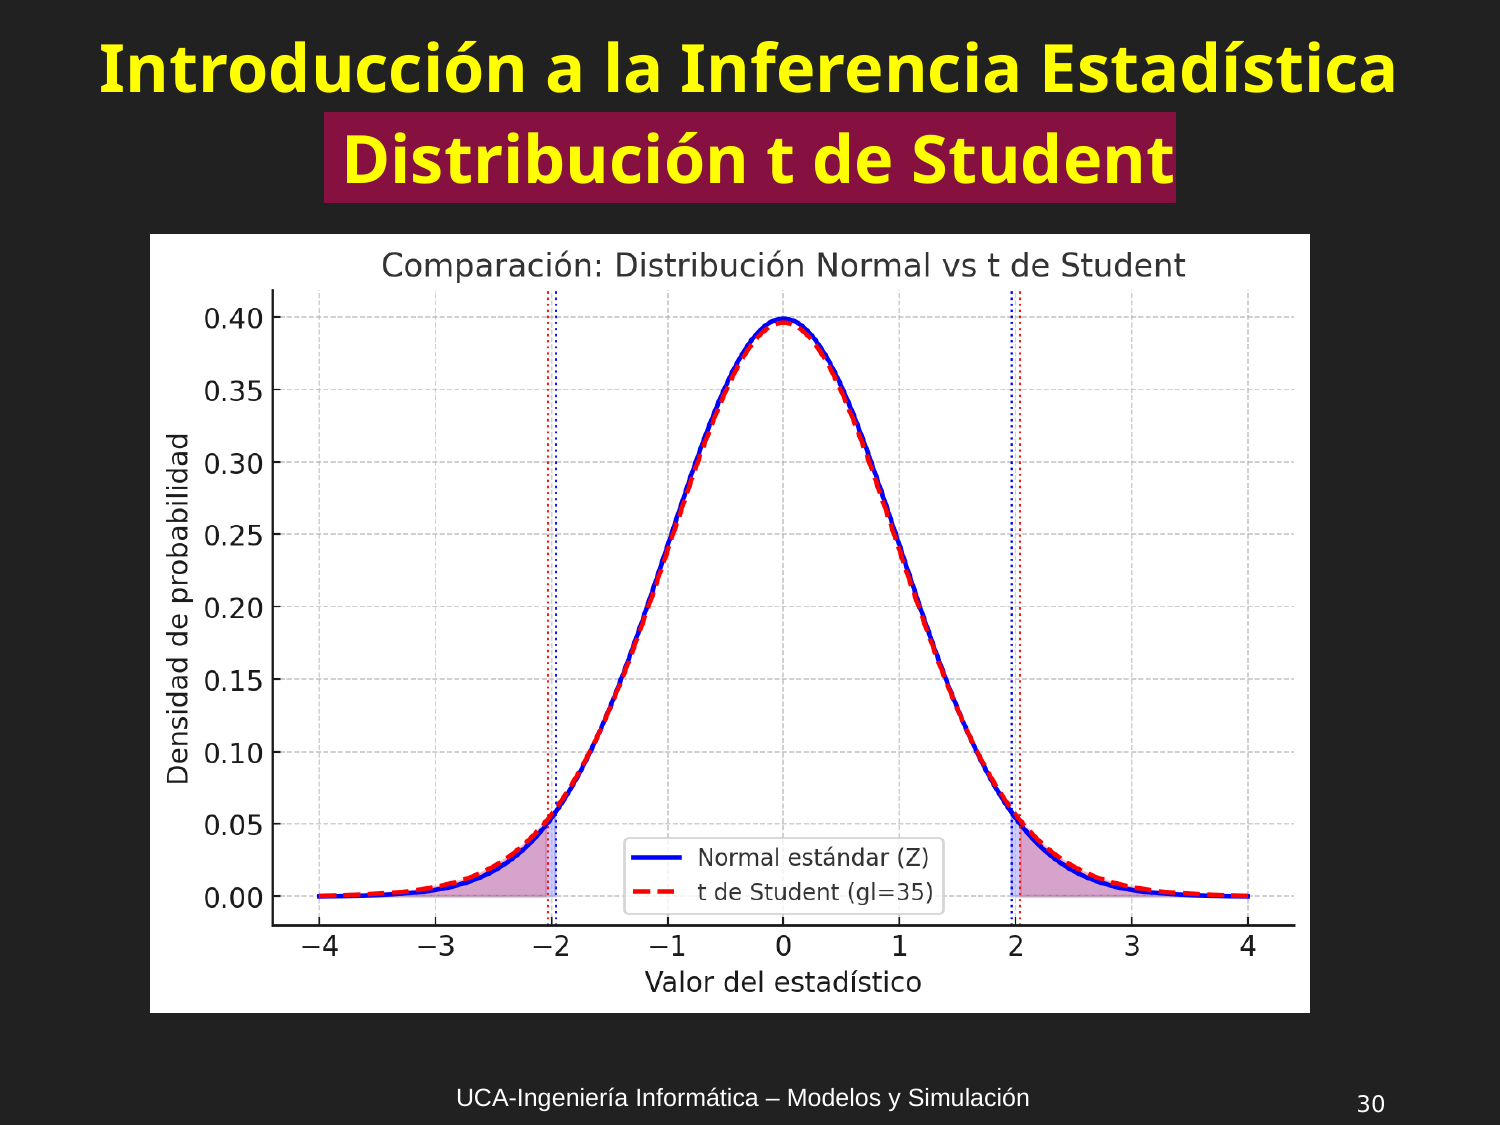

# Introducción a la Inferencia Estadística Distribución t de Student